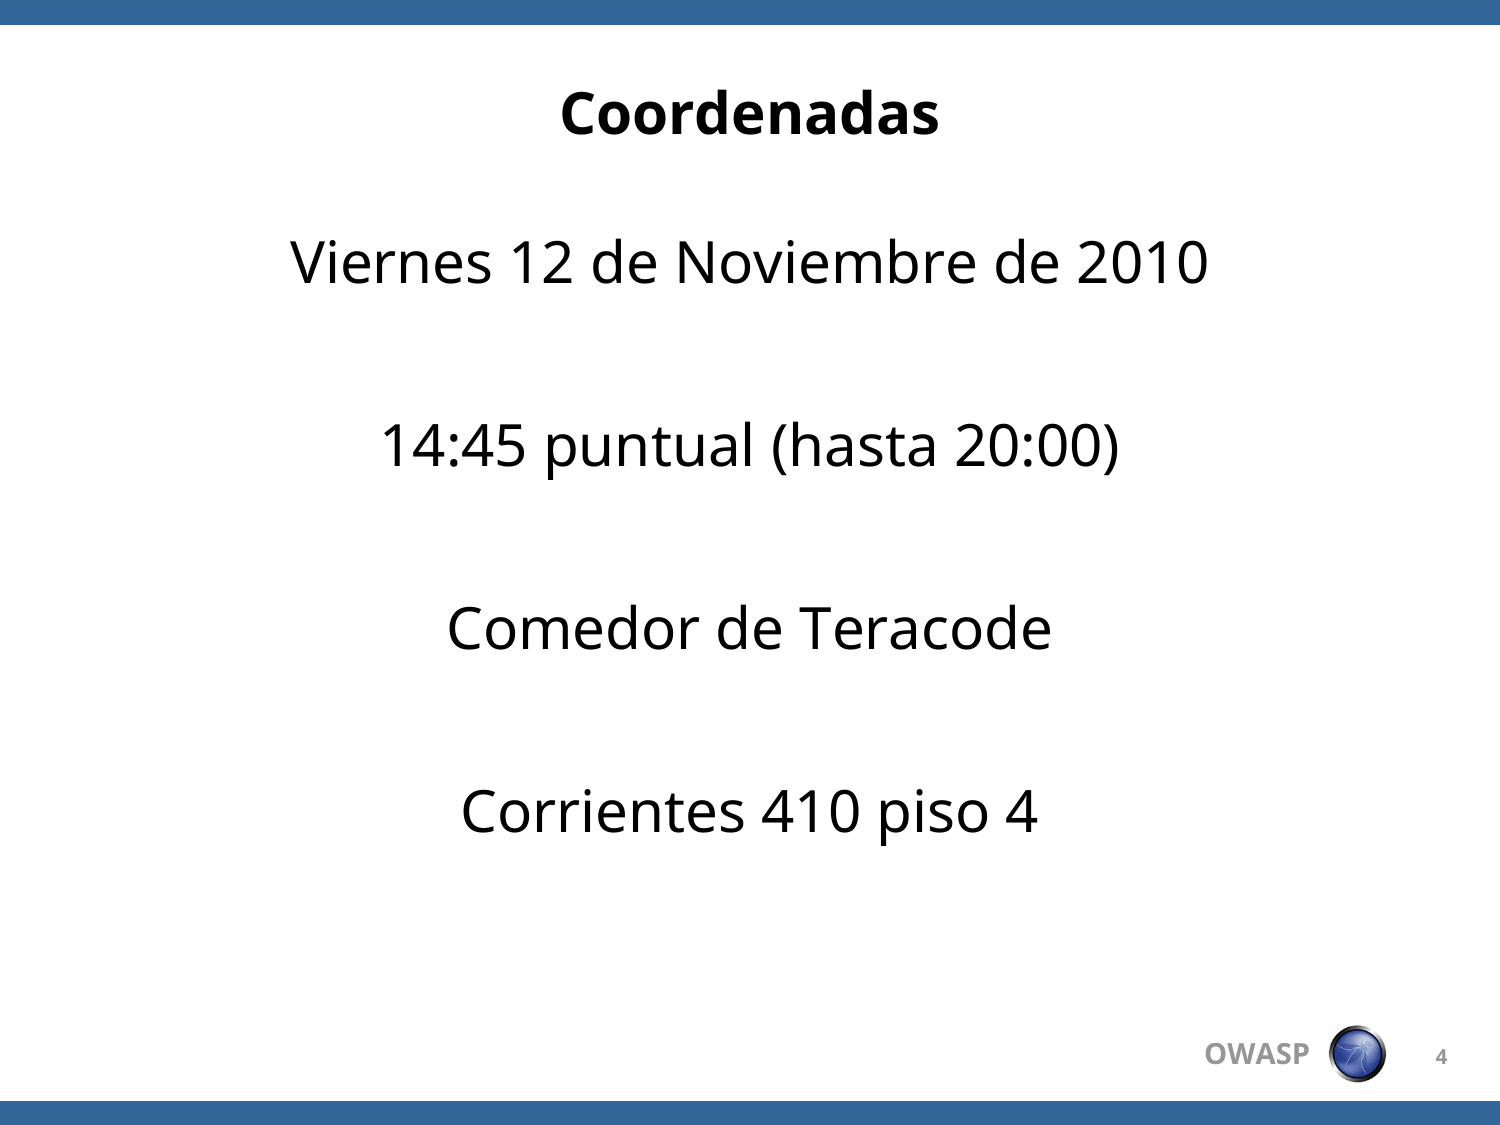

# Coordenadas
Viernes 12 de Noviembre de 2010
14:45 puntual (hasta 20:00)
Comedor de Teracode
Corrientes 410 piso 4
4